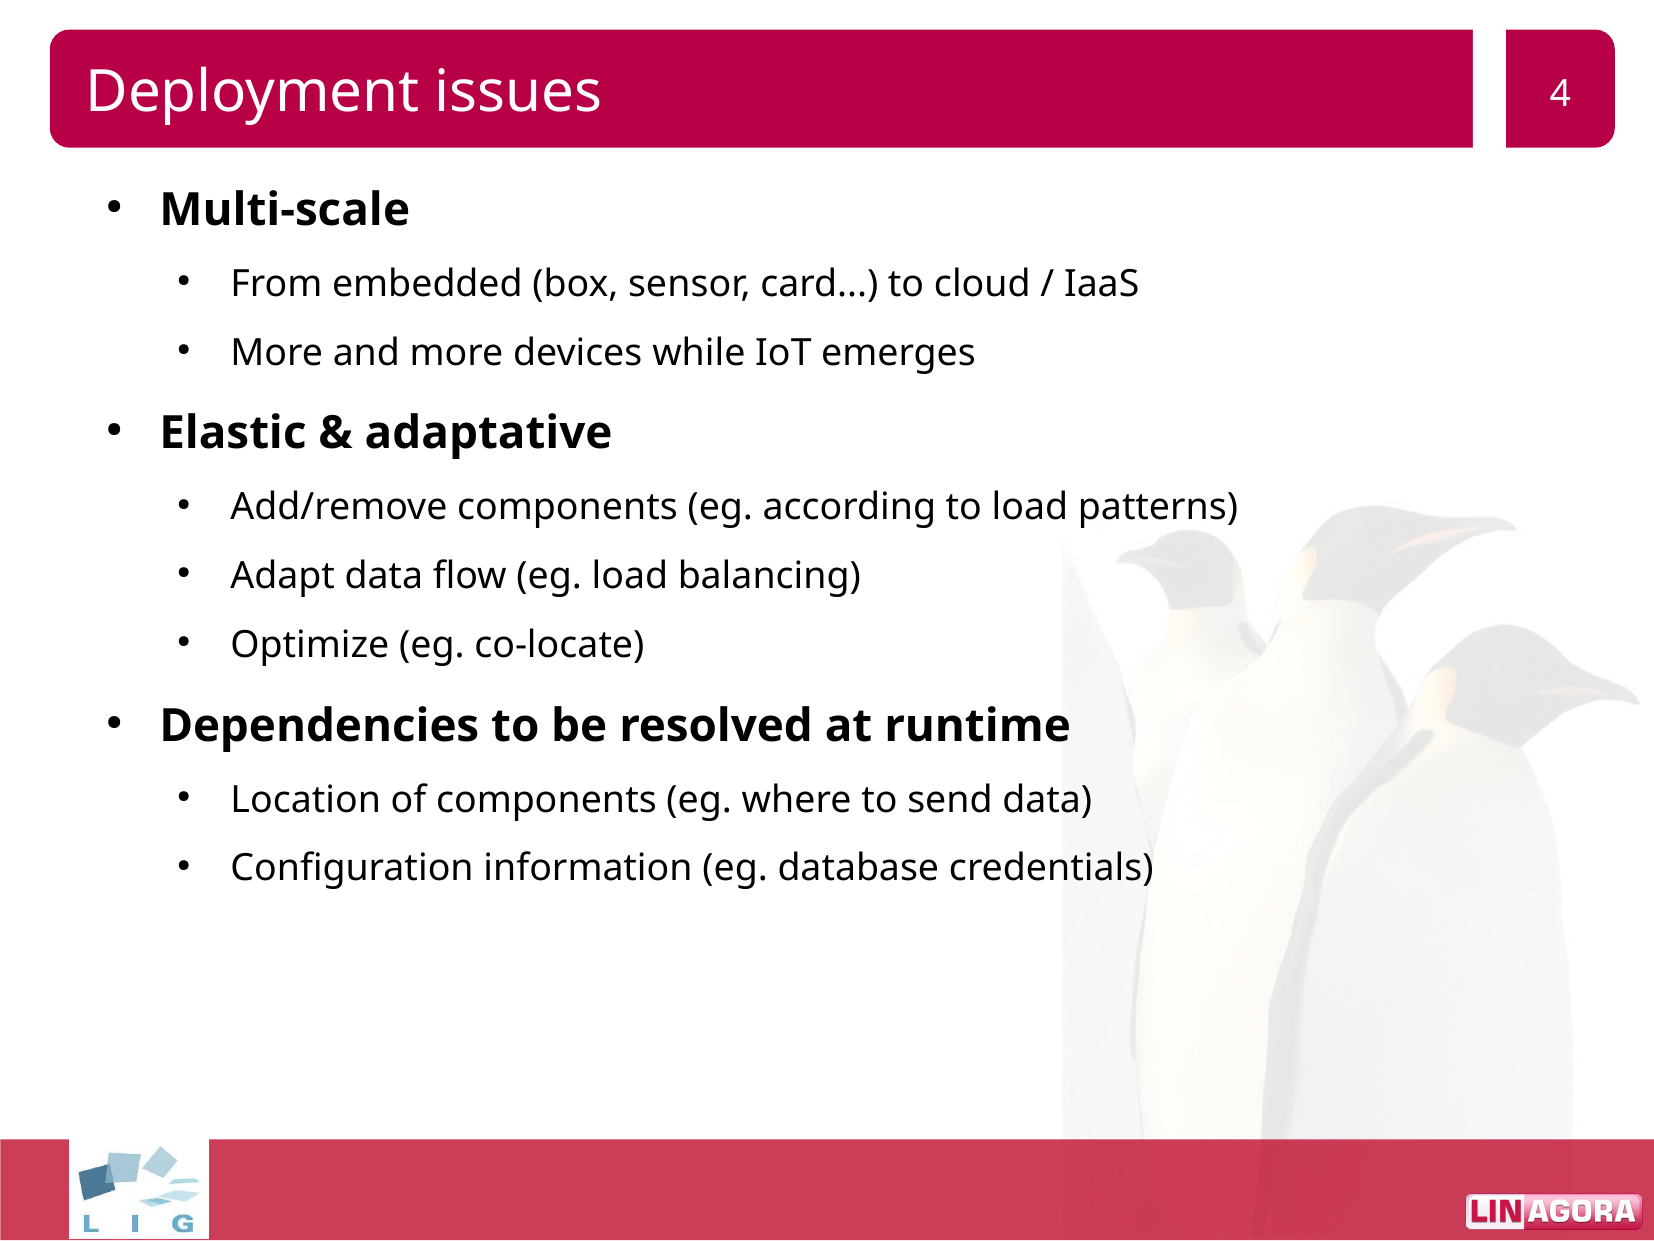

# Deployment issues
Multi-scale
From embedded (box, sensor, card...) to cloud / IaaS
More and more devices while IoT emerges
Elastic & adaptative
Add/remove components (eg. according to load patterns)
Adapt data flow (eg. load balancing)
Optimize (eg. co-locate)
Dependencies to be resolved at runtime
Location of components (eg. where to send data)
Configuration information (eg. database credentials)